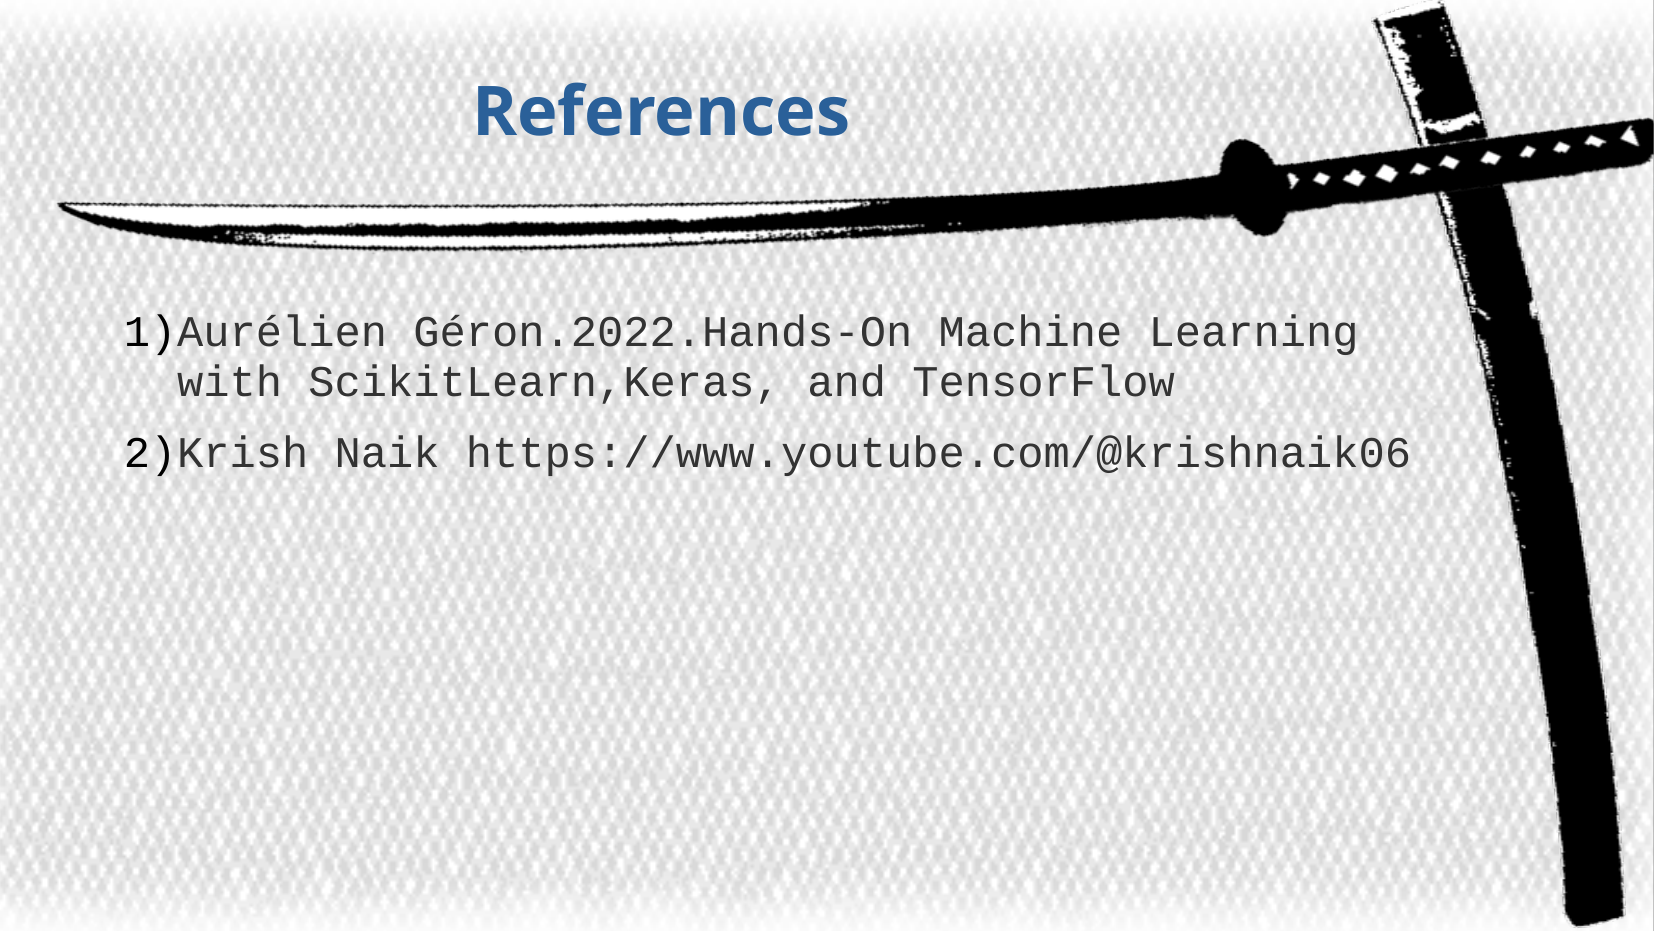

# References
Aurélien Géron.2022.Hands-On Machine Learning with ScikitLearn,Keras, and TensorFlow
Krish Naik https://www.youtube.com/@krishnaik06